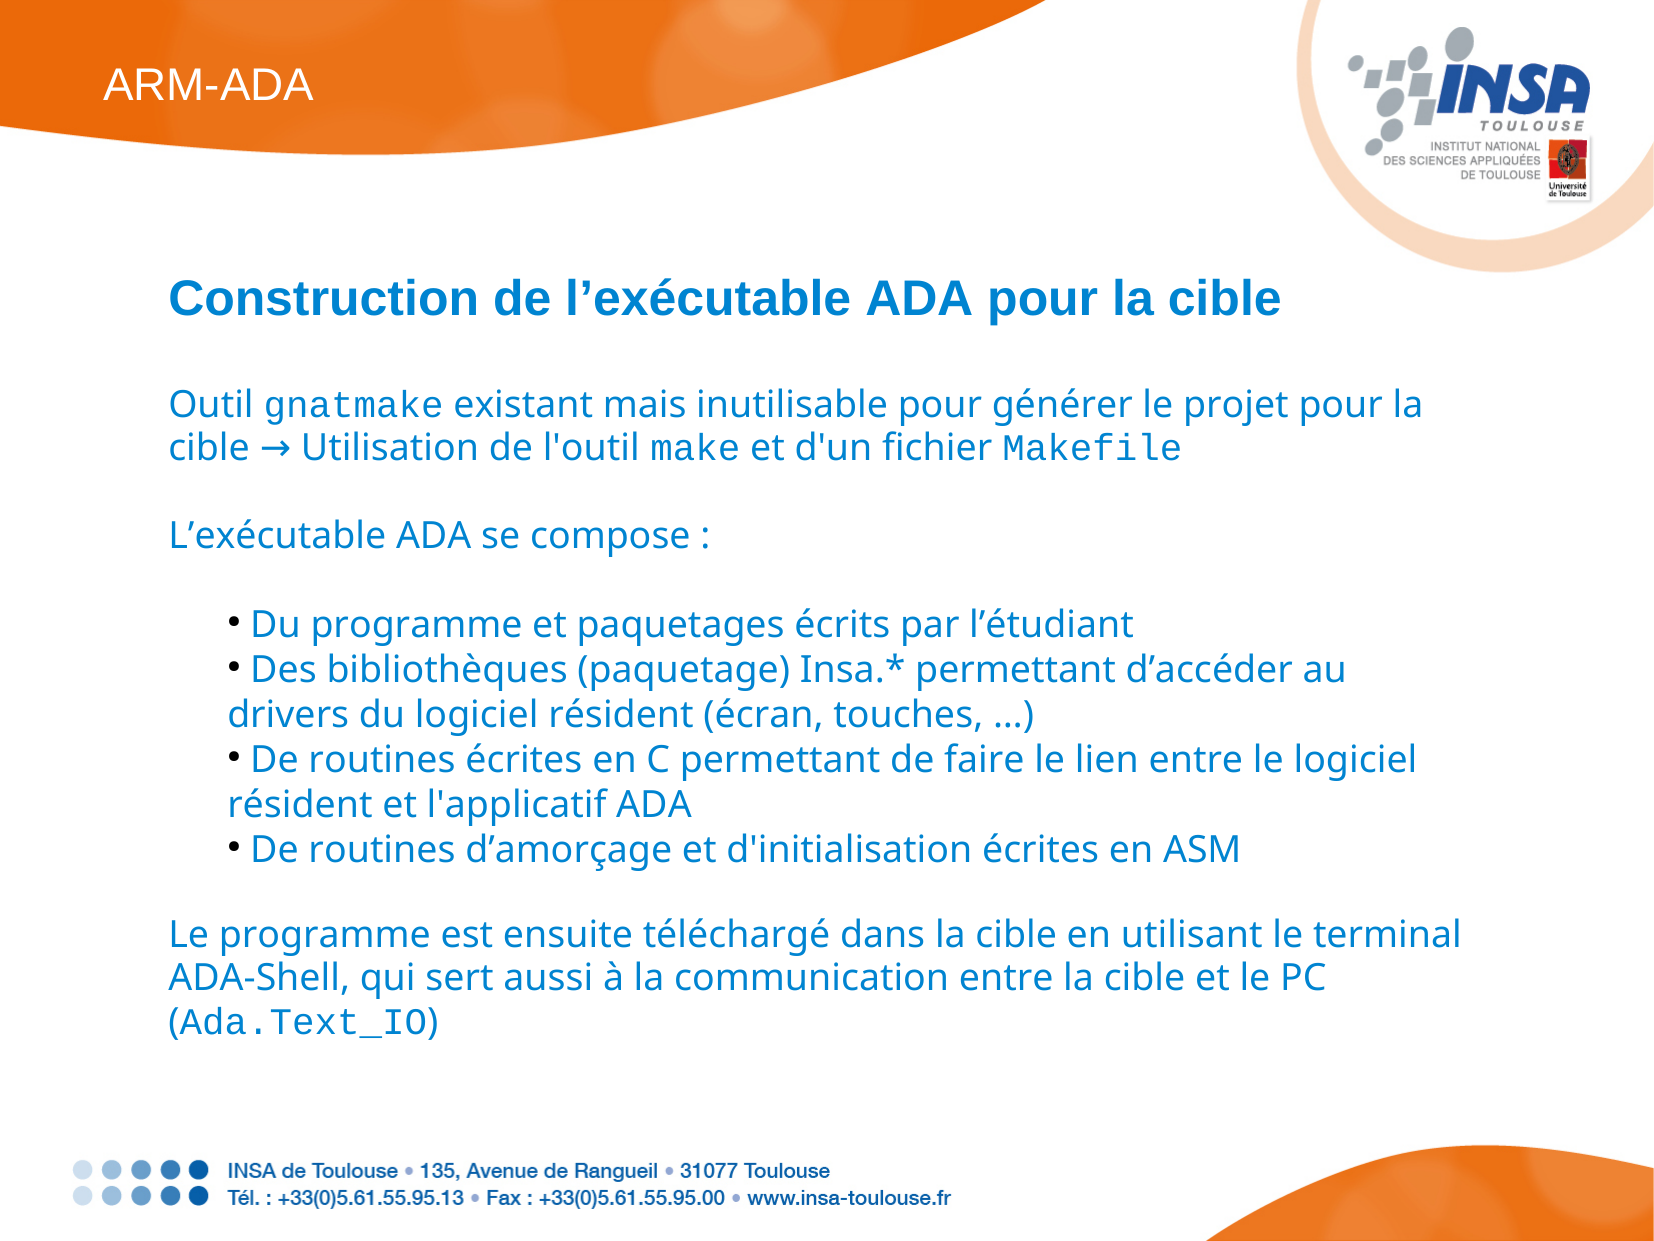

ARM-ADA
Construction de l’exécutable ADA pour la cible
Outil gnatmake existant mais inutilisable pour générer le projet pour la cible → Utilisation de l'outil make et d'un fichier Makefile
L’exécutable ADA se compose :
 Du programme et paquetages écrits par l’étudiant
 Des bibliothèques (paquetage) Insa.* permettant d’accéder au drivers du logiciel résident (écran, touches, …)
 De routines écrites en C permettant de faire le lien entre le logiciel résident et l'applicatif ADA
 De routines d’amorçage et d'initialisation écrites en ASM
Le programme est ensuite téléchargé dans la cible en utilisant le terminal ADA-Shell, qui sert aussi à la communication entre la cible et le PC (Ada.Text_IO)